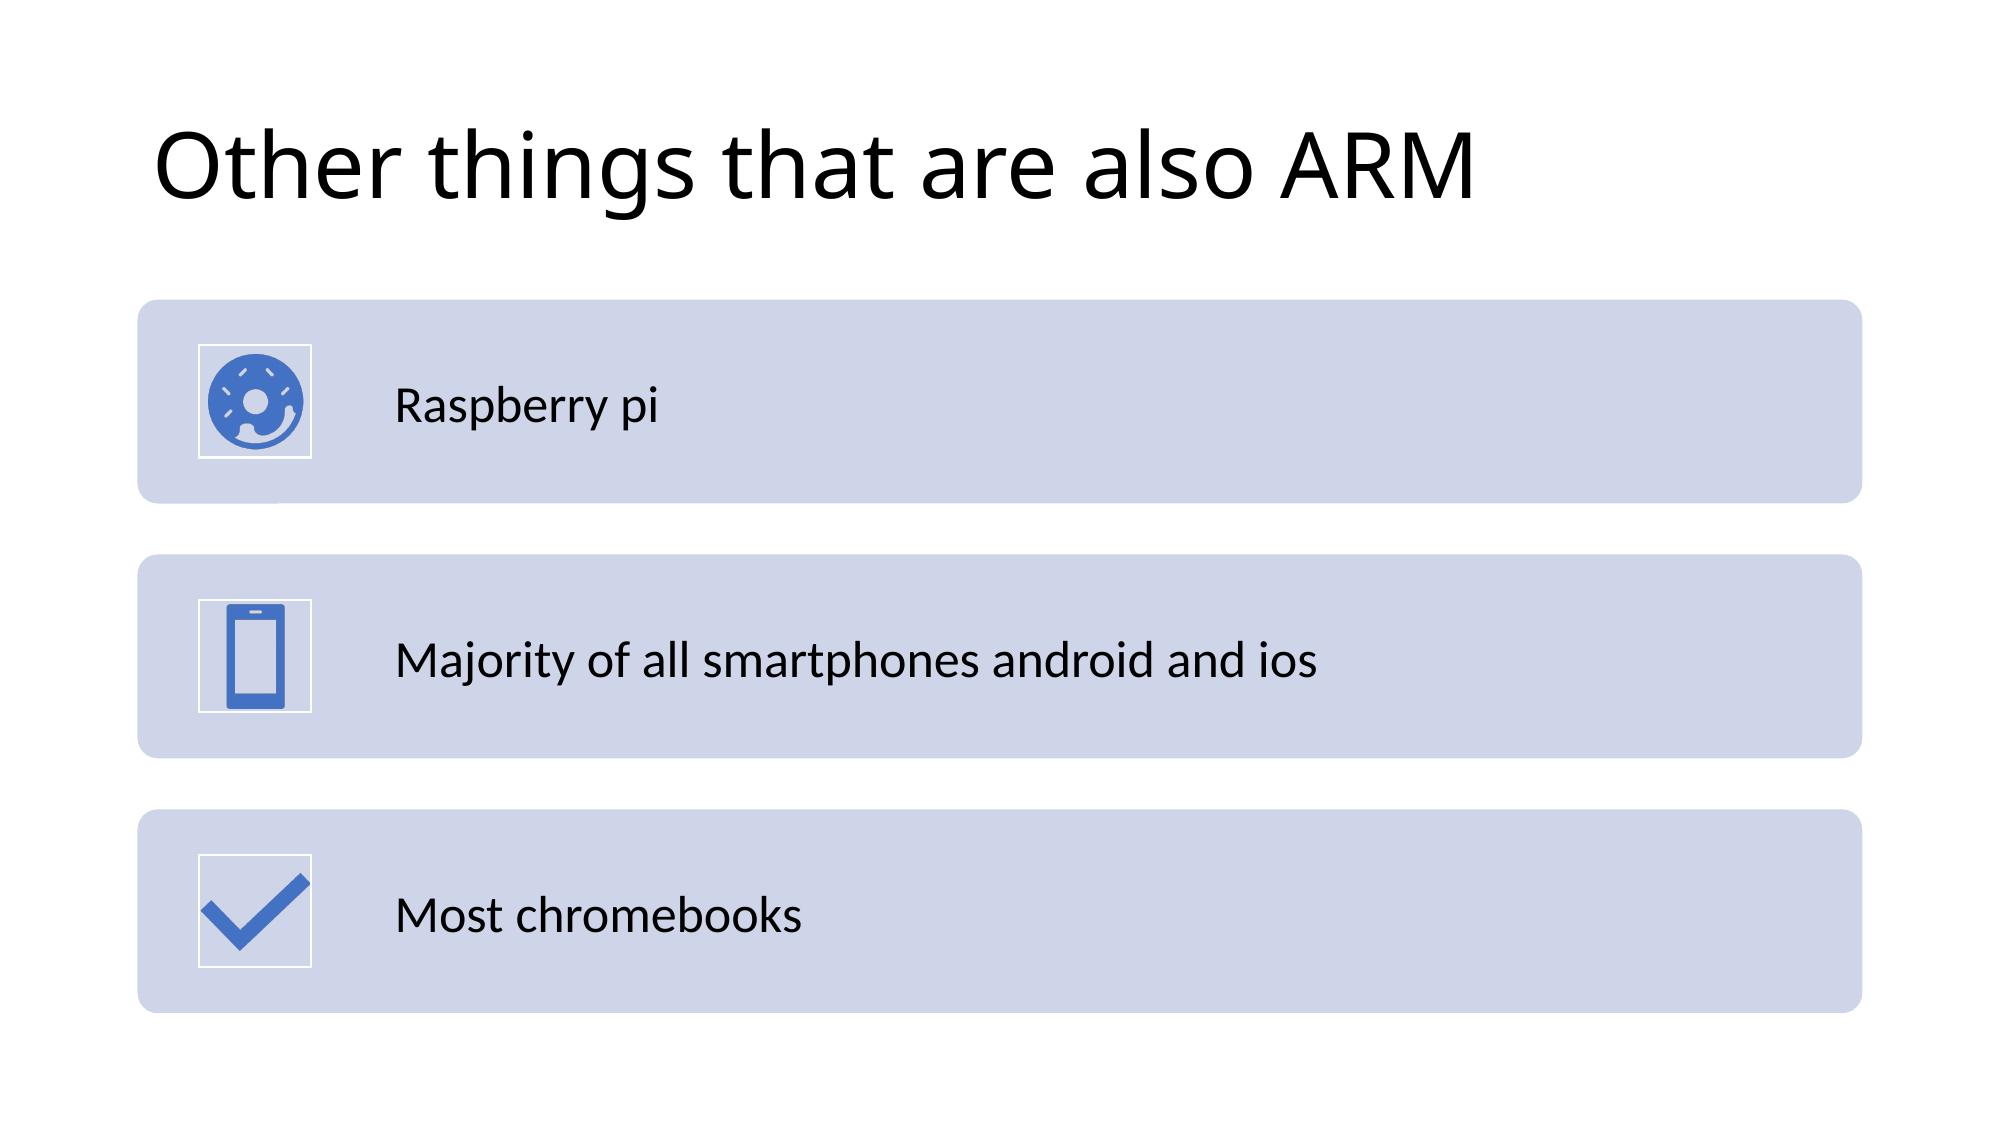

# Other things that are also ARM
Raspberry pi
Majority of all smartphones android and ios
Most chromebooks